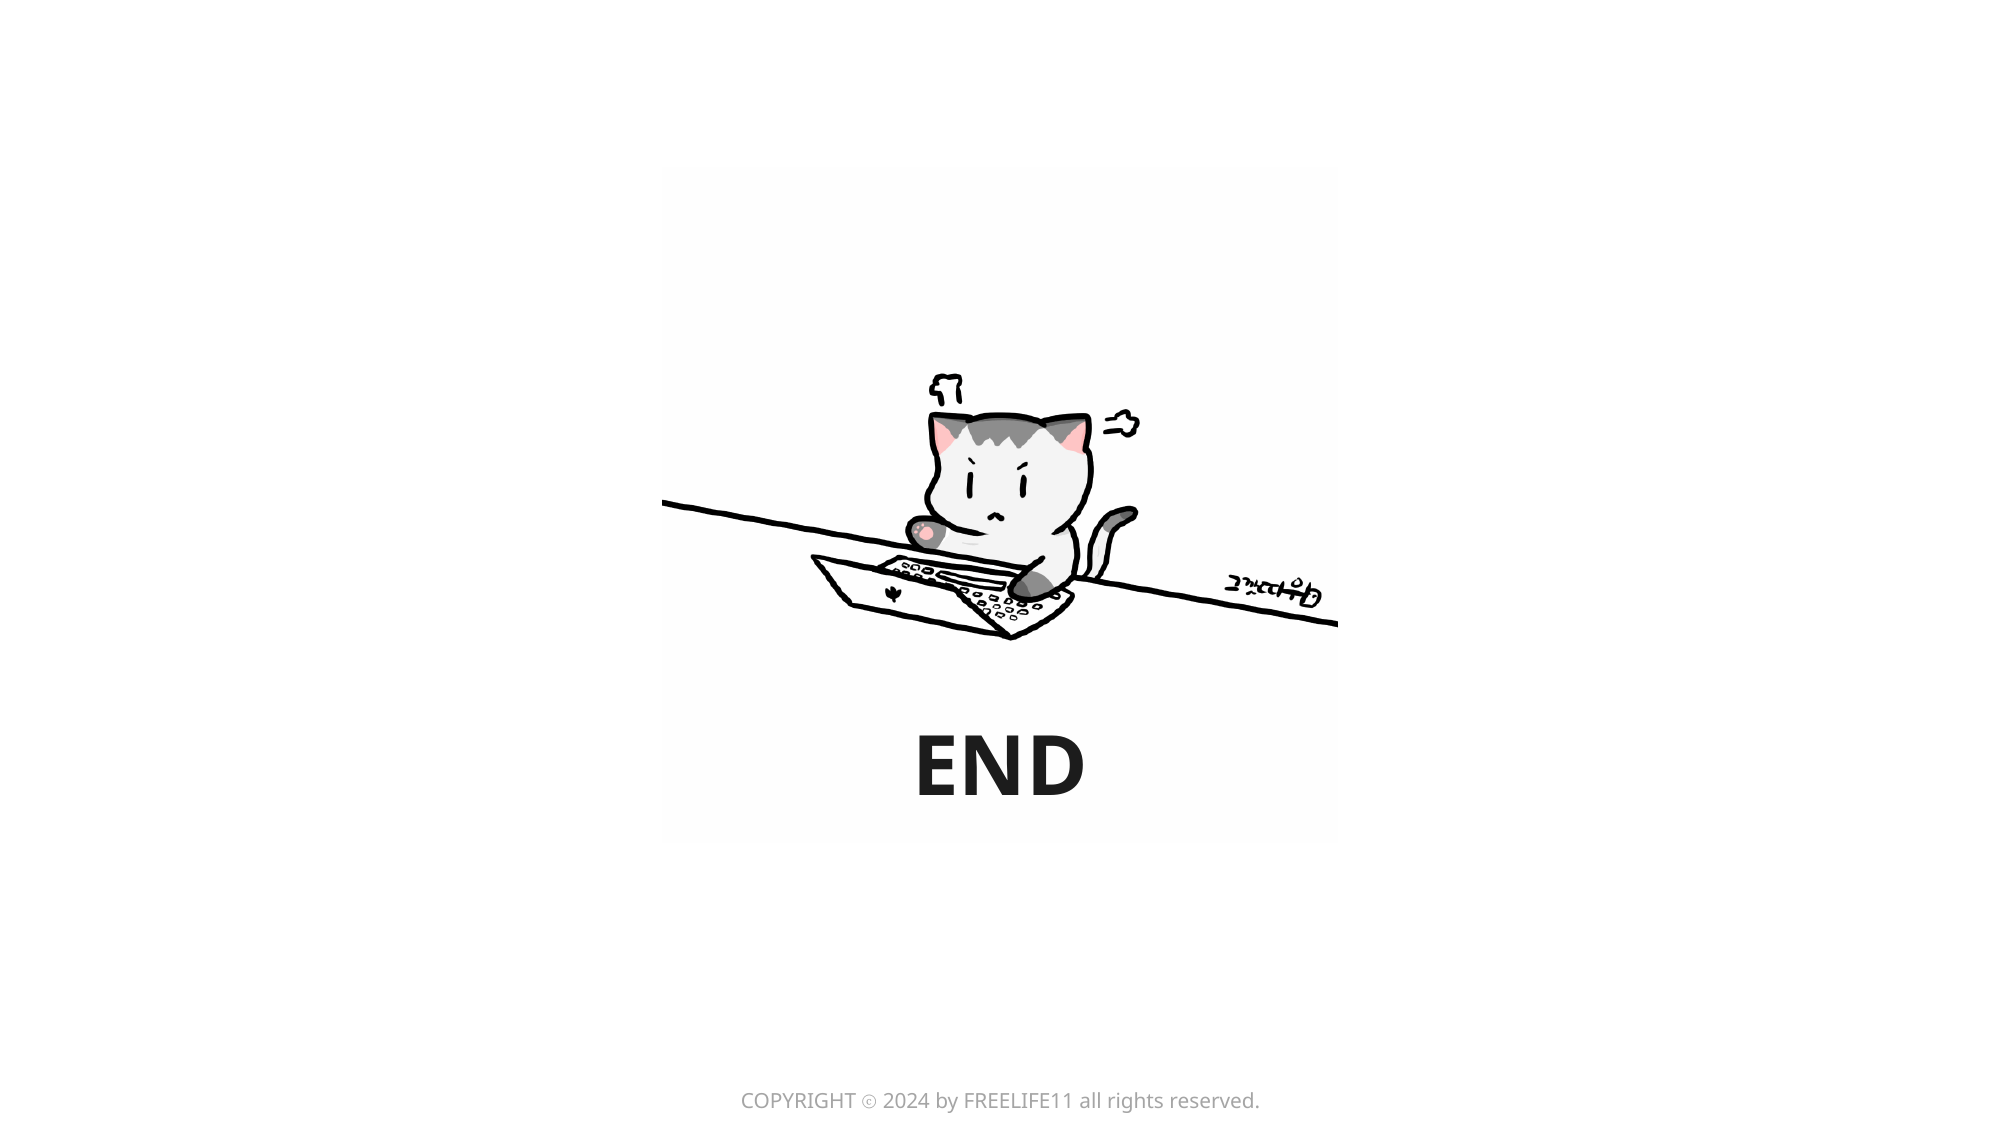

END
COPYRIGHT ⓒ 2024 by FREELIFE11 all rights reserved.